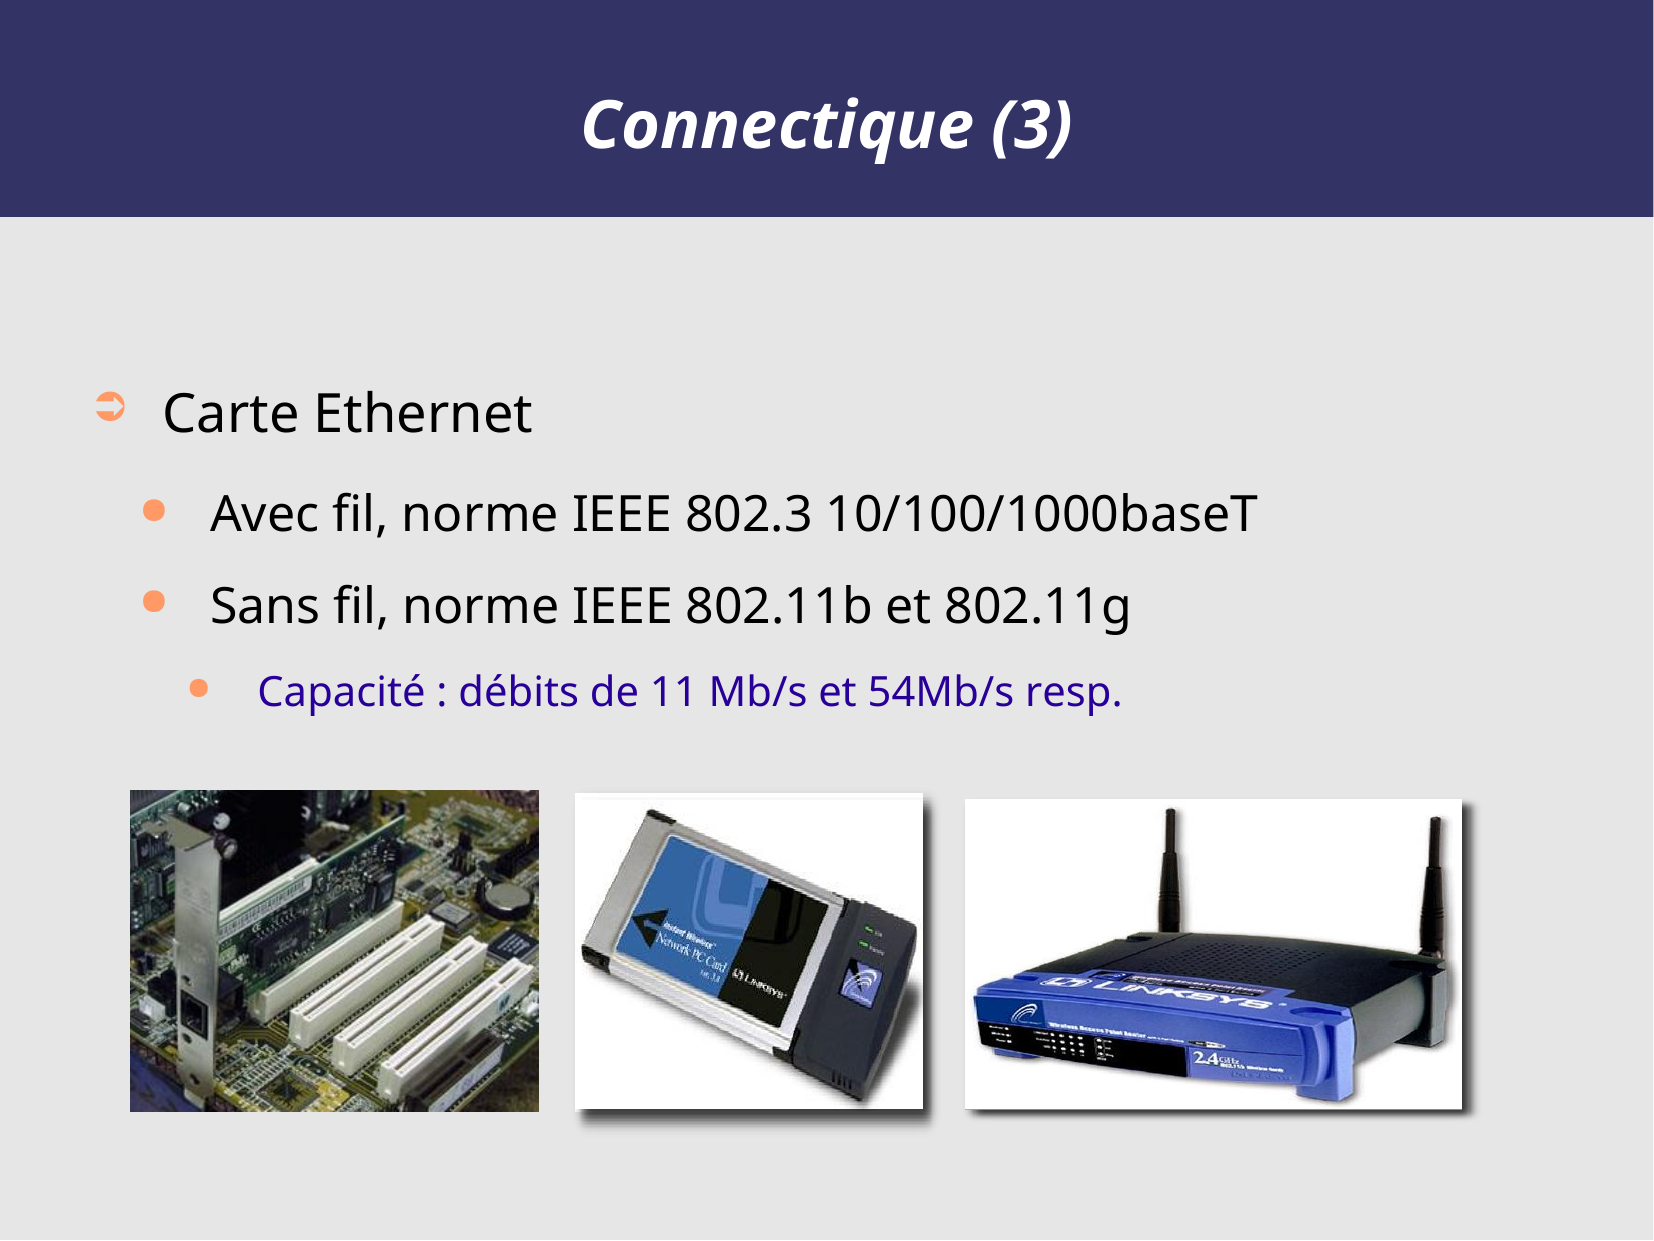

# Connectique (3)
Carte Ethernet
Avec fil, norme IEEE 802.3 10/100/1000baseT
Sans fil, norme IEEE 802.11b et 802.11g
Capacité : débits de 11 Mb/s et 54Mb/s resp.